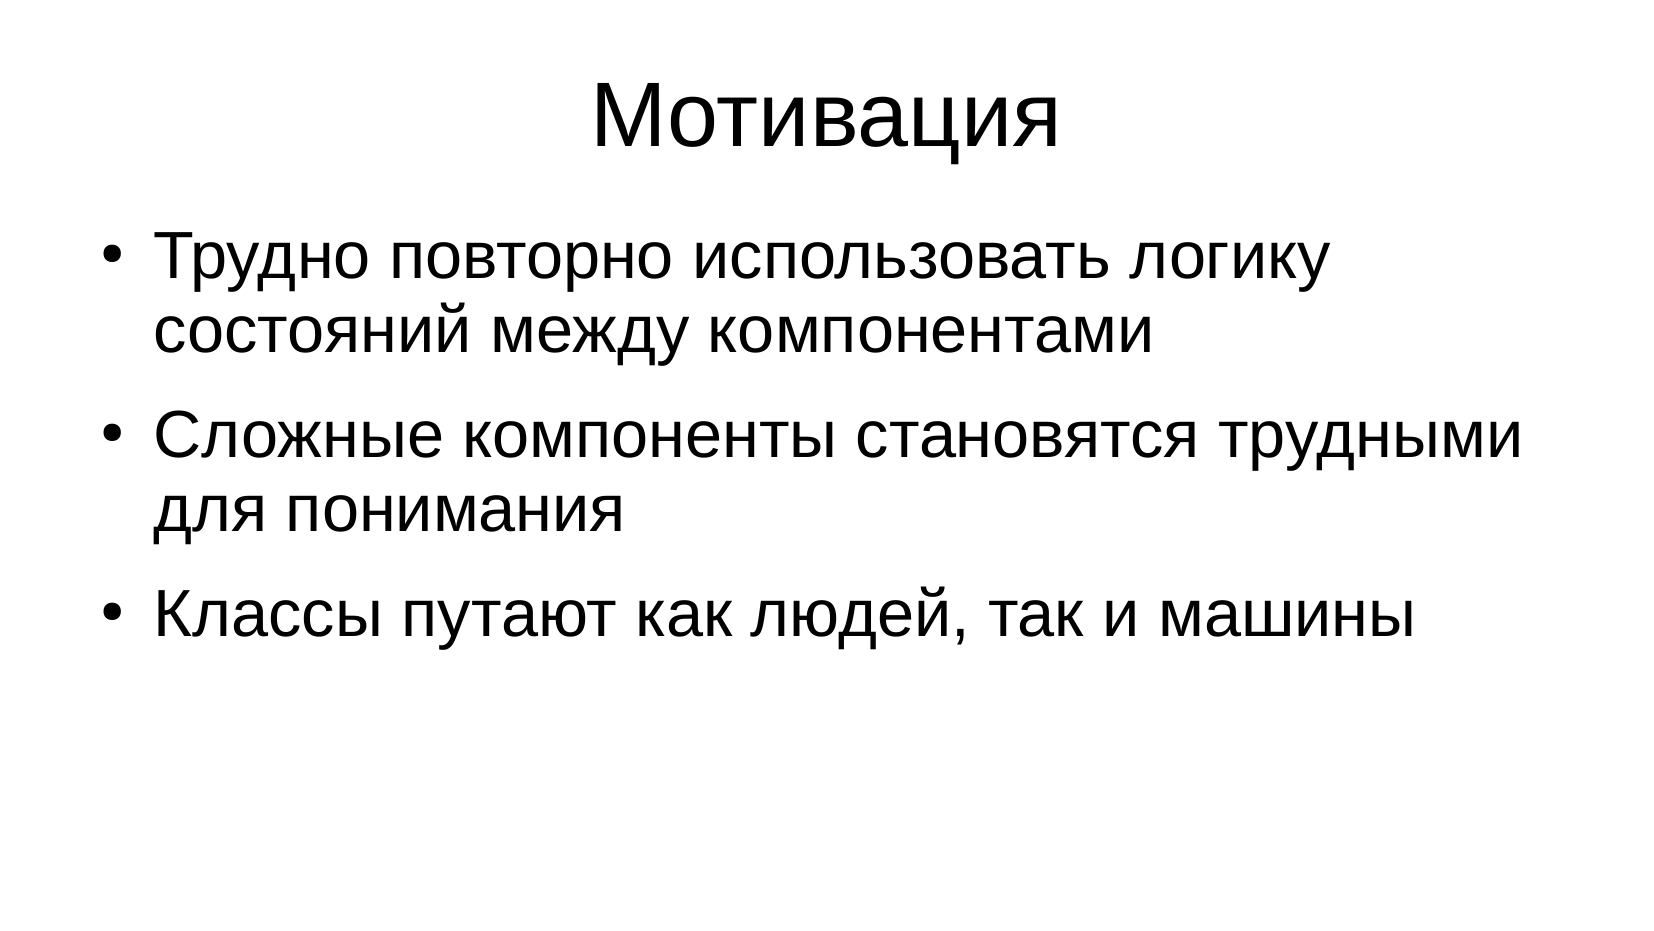

# Мотивация
Трудно повторно использовать логику состояний между компонентами
Сложные компоненты становятся трудными для понимания
Классы путают как людей, так и машины